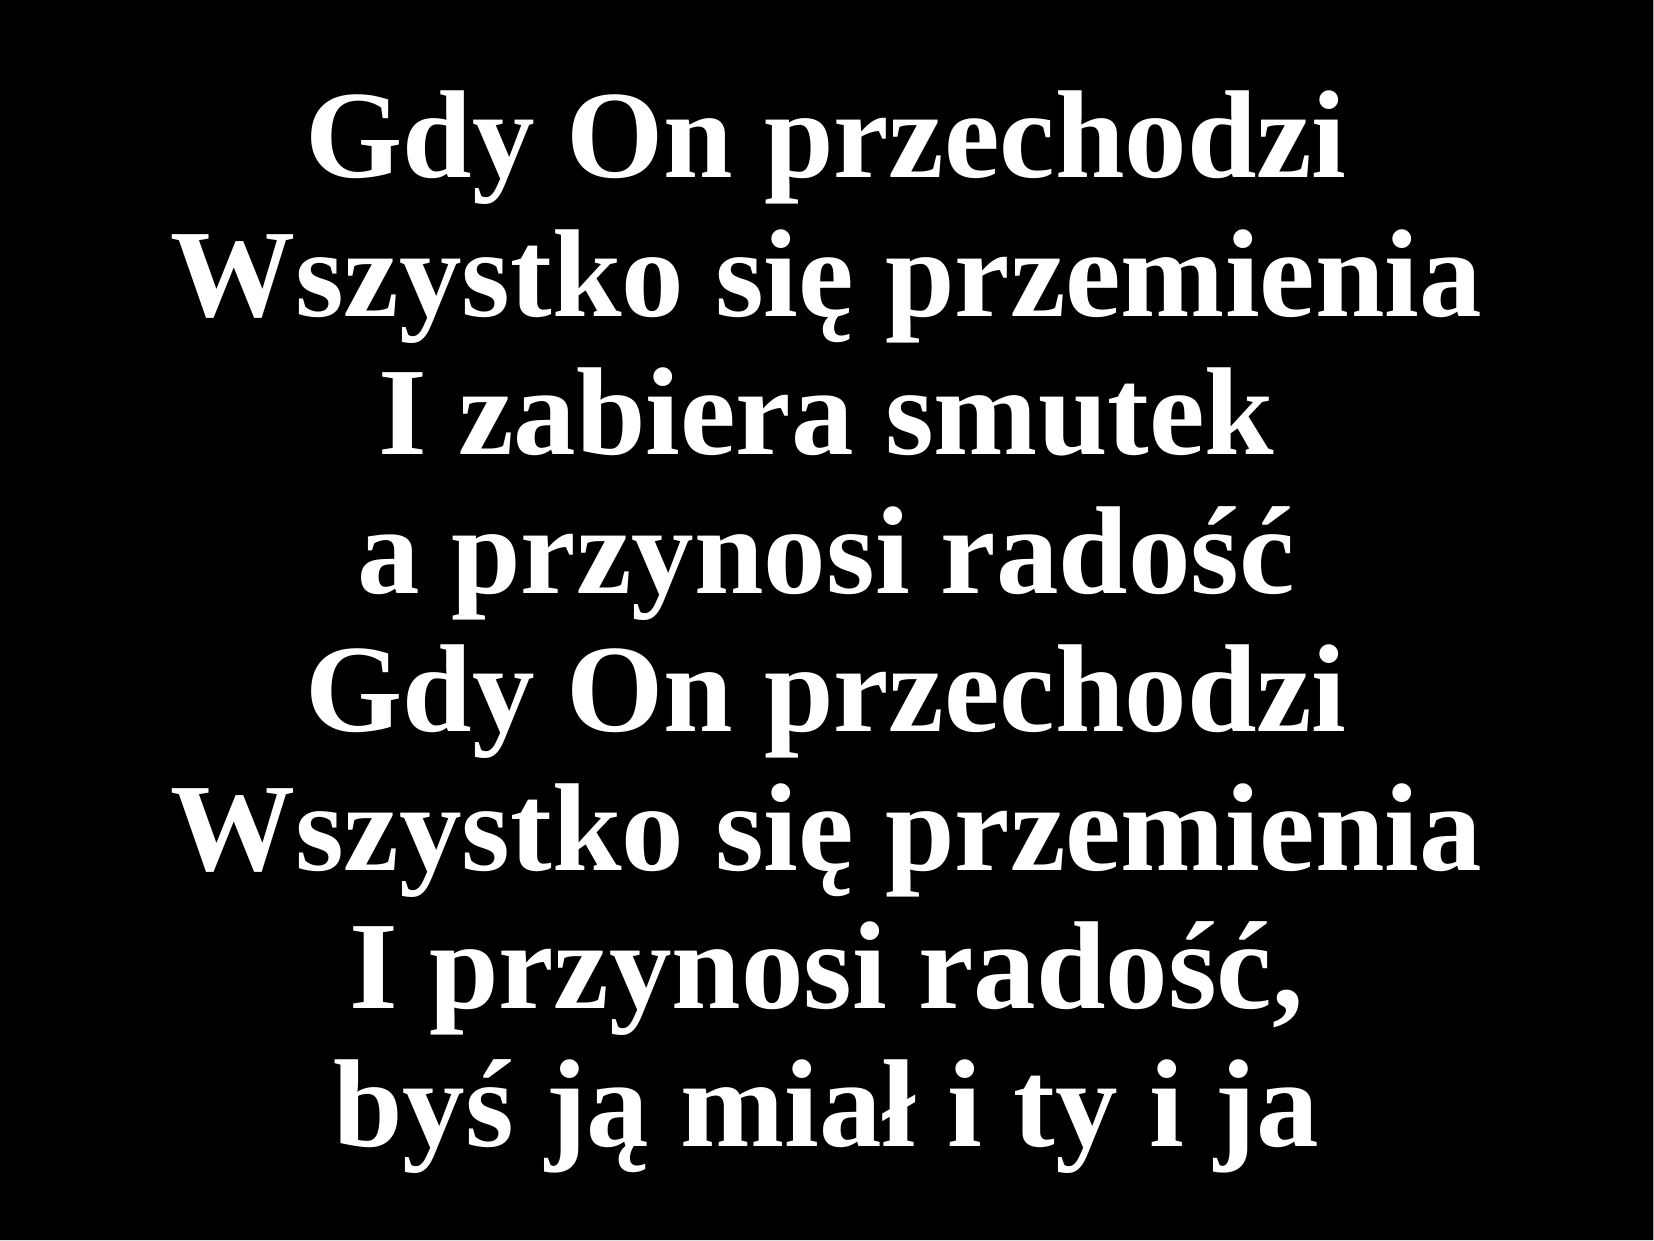

# Gdy On przechodzi Wszystko się przemienia I zabiera smutek a przynosi radość Gdy On przechodzi Wszystko się przemienia I przynosi radość, byś ją miał i ty i ja